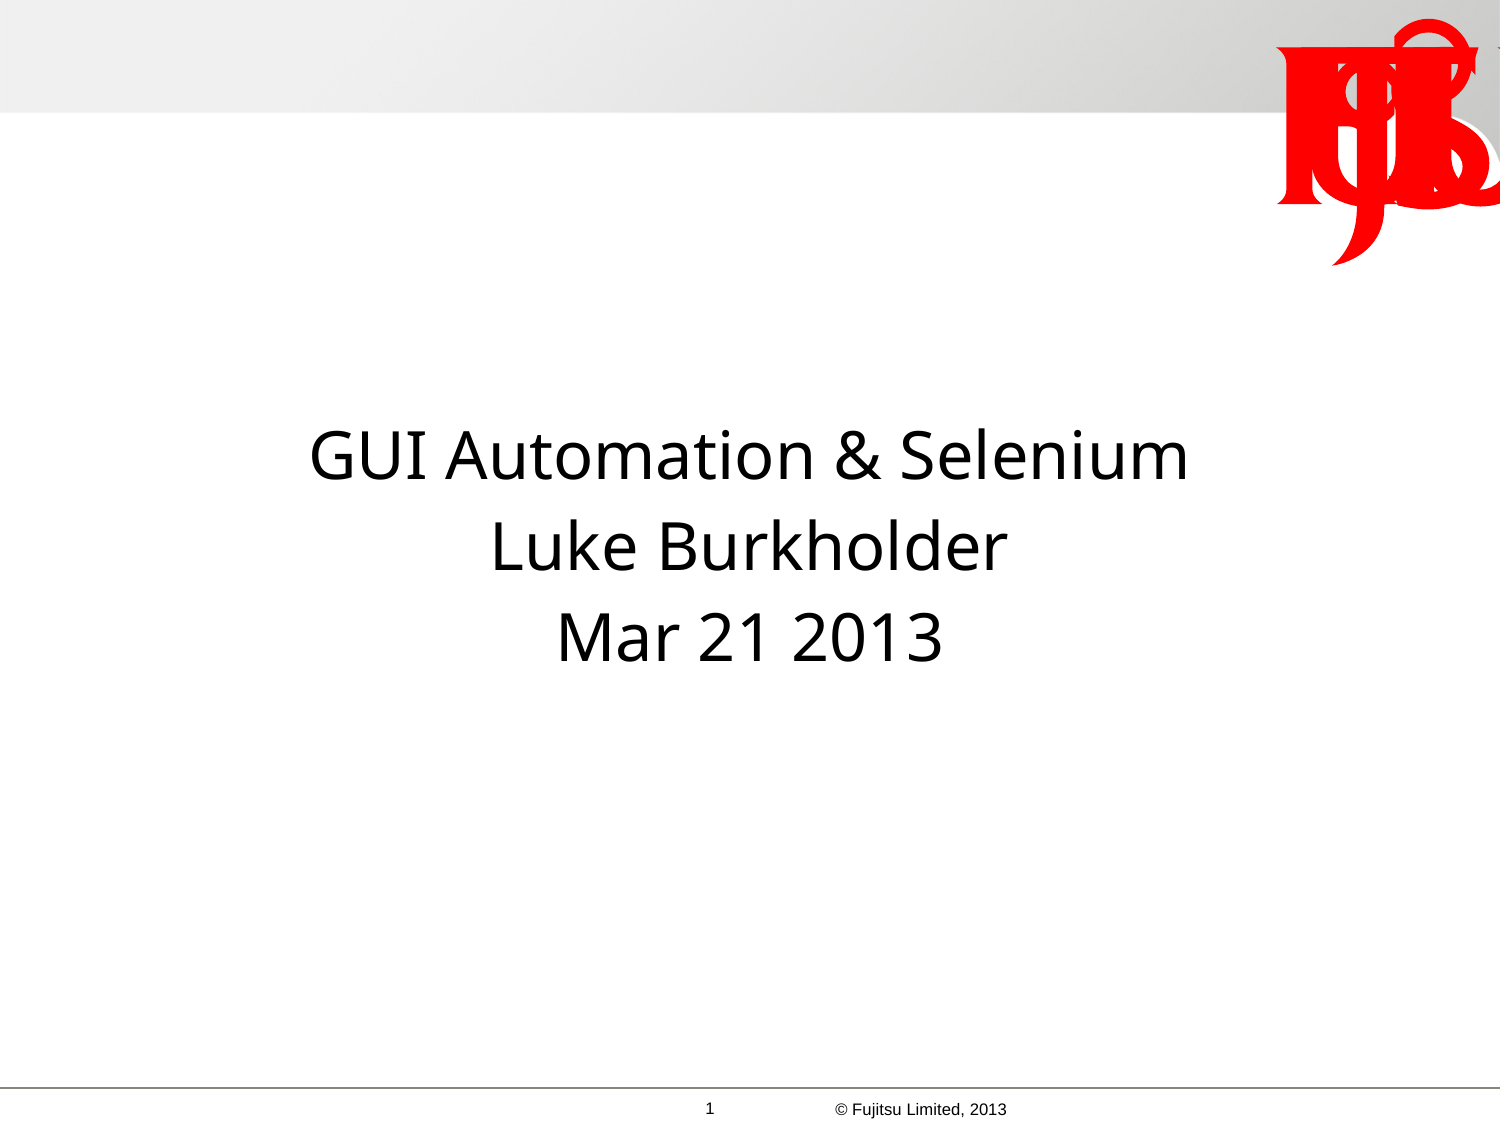

GUI Automation & Selenium
Luke Burkholder
Mar 21 2013